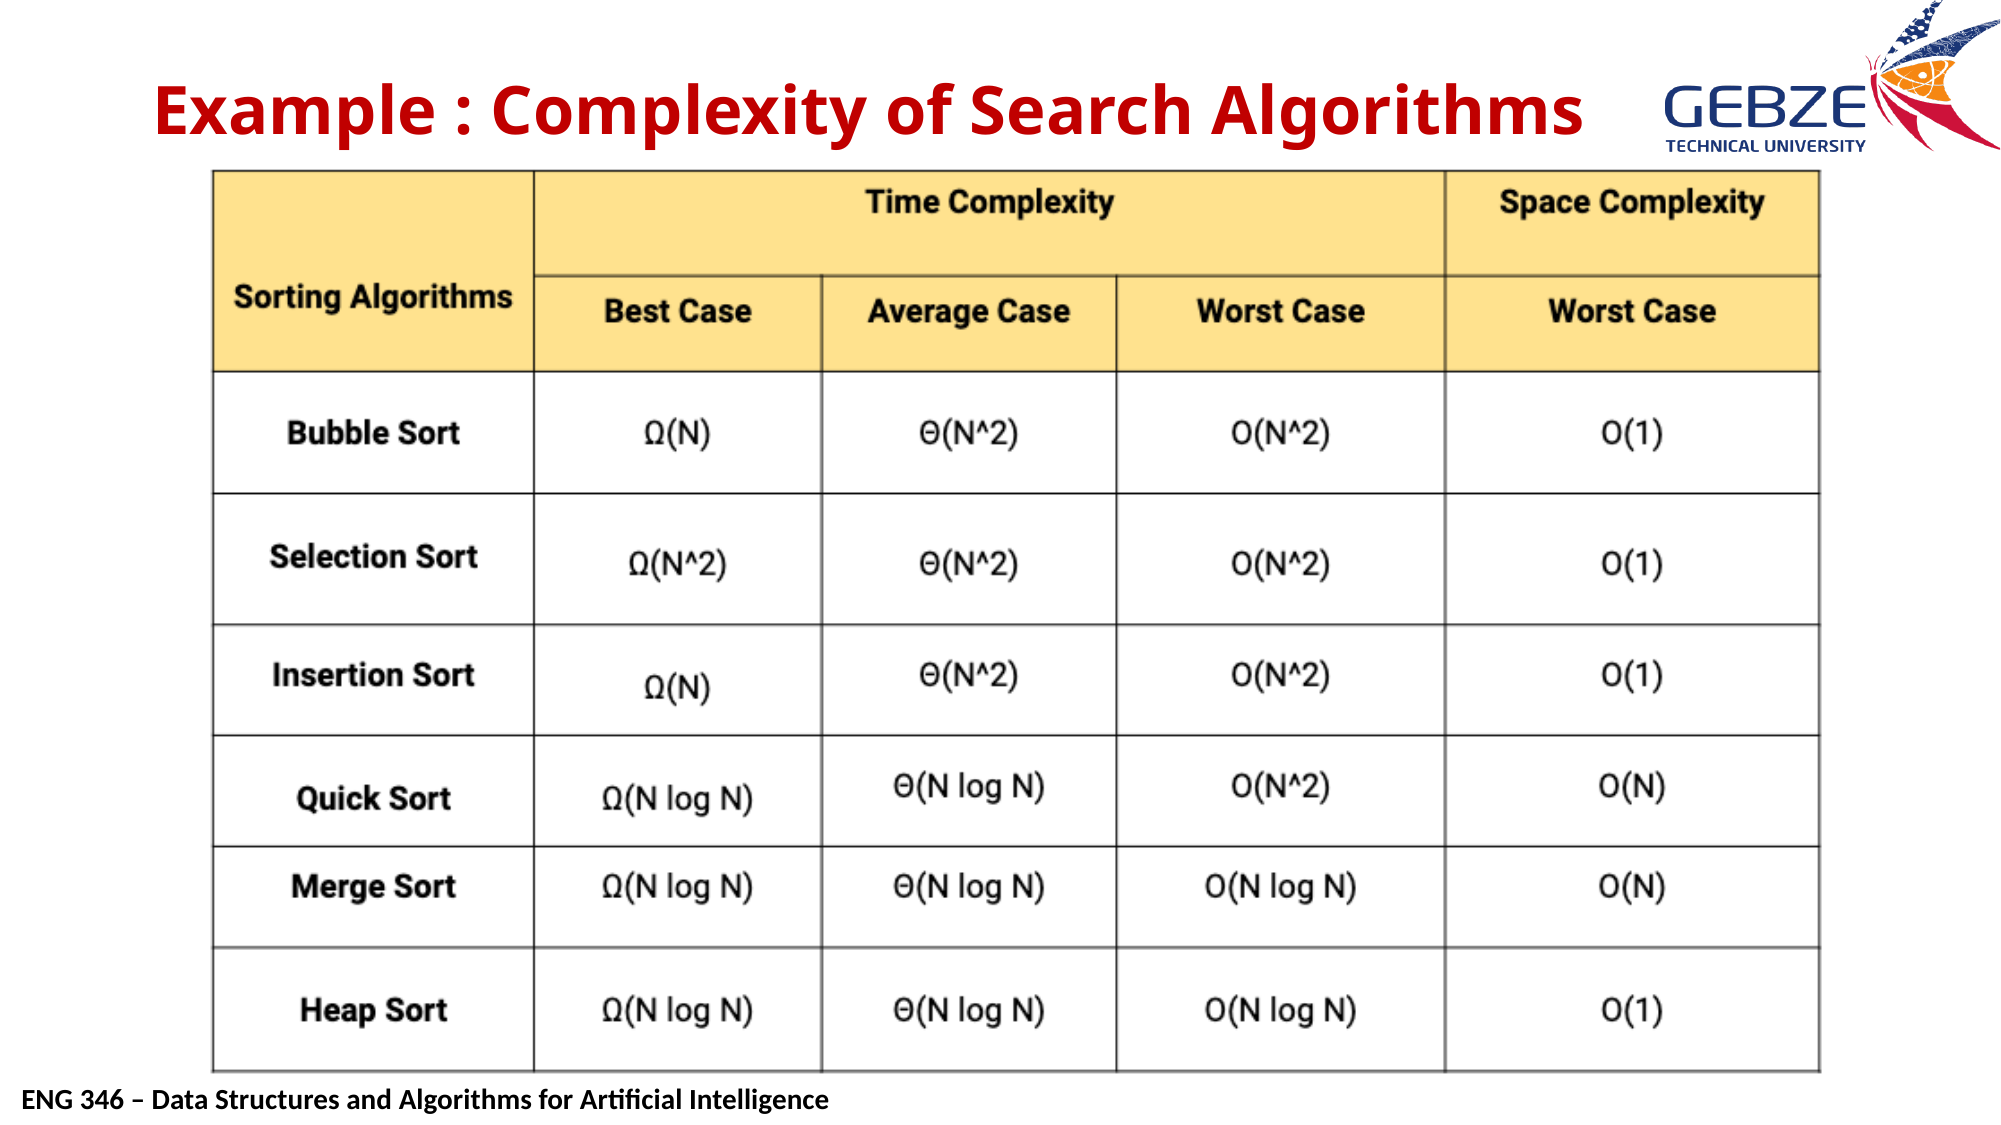

# Example : Complexity of Search Algorithms